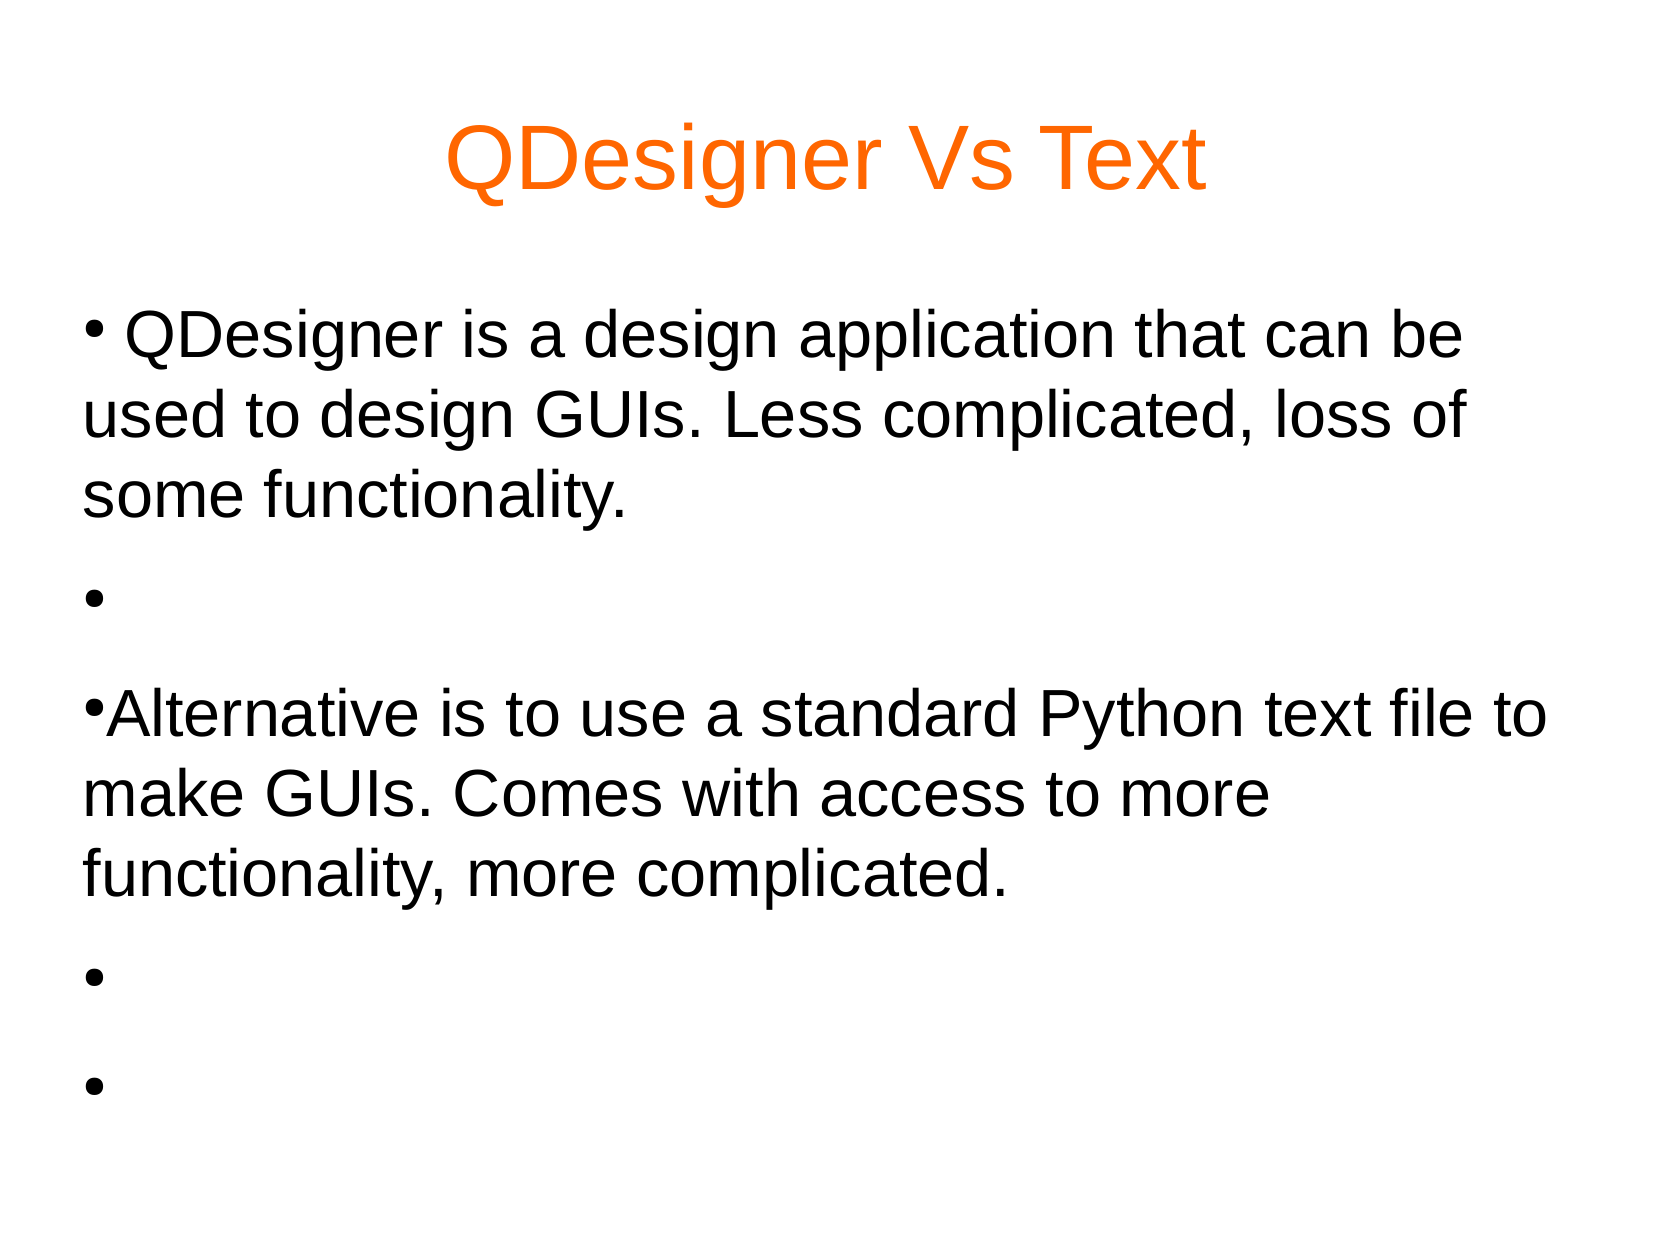

# QDesigner Vs Text
 QDesigner is a design application that can be used to design GUIs. Less complicated, loss of some functionality.
Alternative is to use a standard Python text file to make GUIs. Comes with access to more functionality, more complicated.